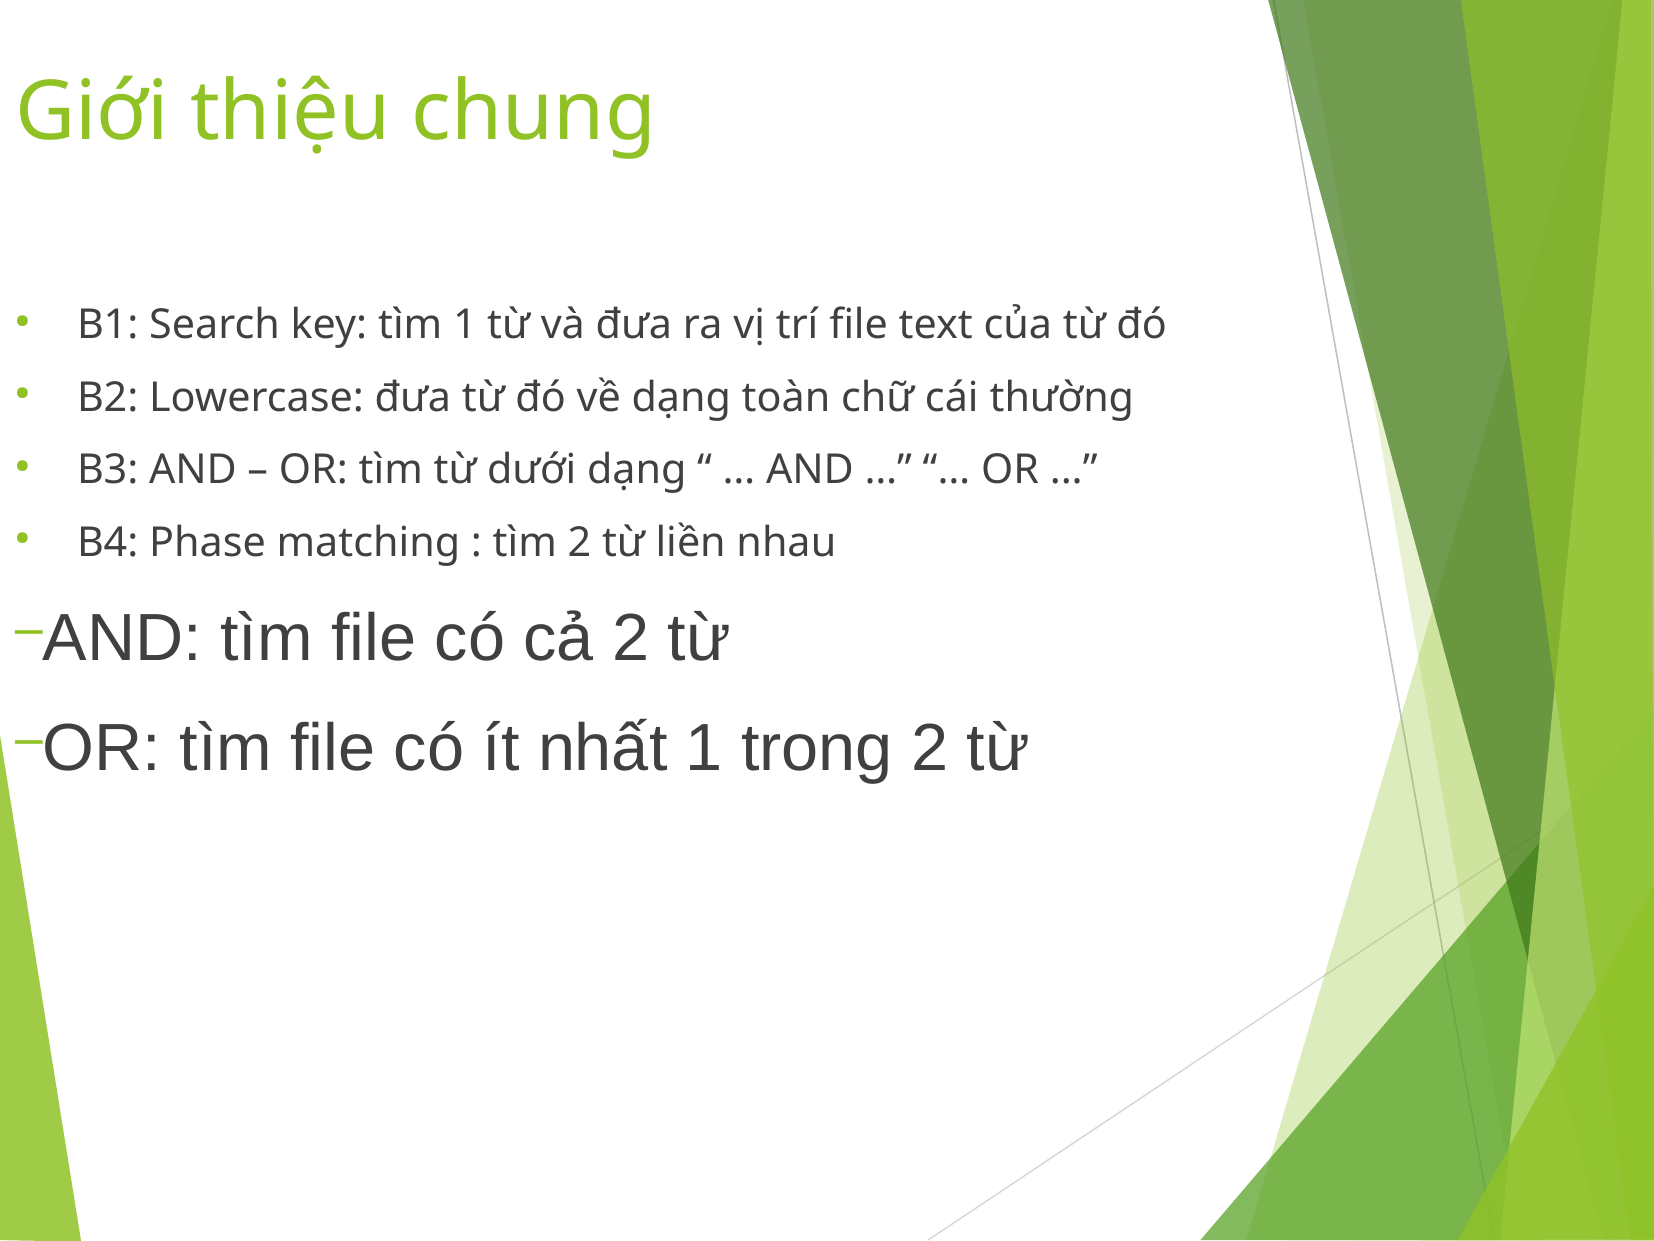

# Giới thiệu chung
B1: Search key: tìm 1 từ và đưa ra vị trí file text của từ đó
B2: Lowercase: đưa từ đó về dạng toàn chữ cái thường
B3: AND – OR: tìm từ dưới dạng “ … AND …” “… OR ...”
B4: Phase matching : tìm 2 từ liền nhau
AND: tìm file có cả 2 từ
OR: tìm file có ít nhất 1 trong 2 từ